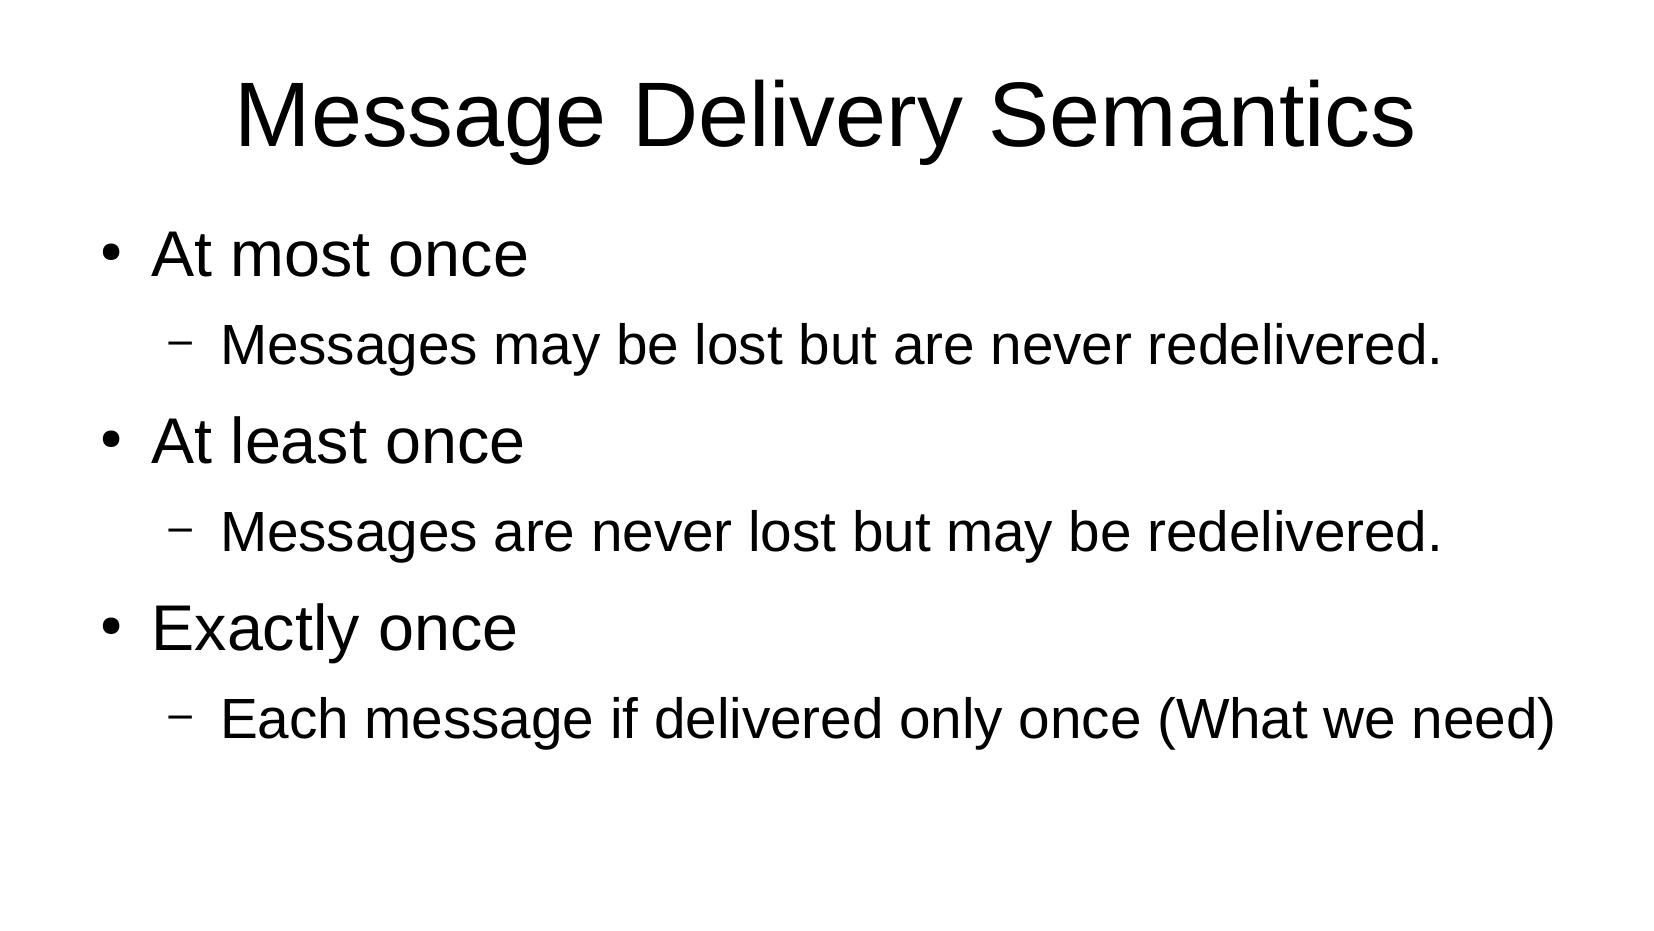

# Message Delivery Semantics
At most once
Messages may be lost but are never redelivered.
At least once
Messages are never lost but may be redelivered.
Exactly once
Each message if delivered only once (What we need)